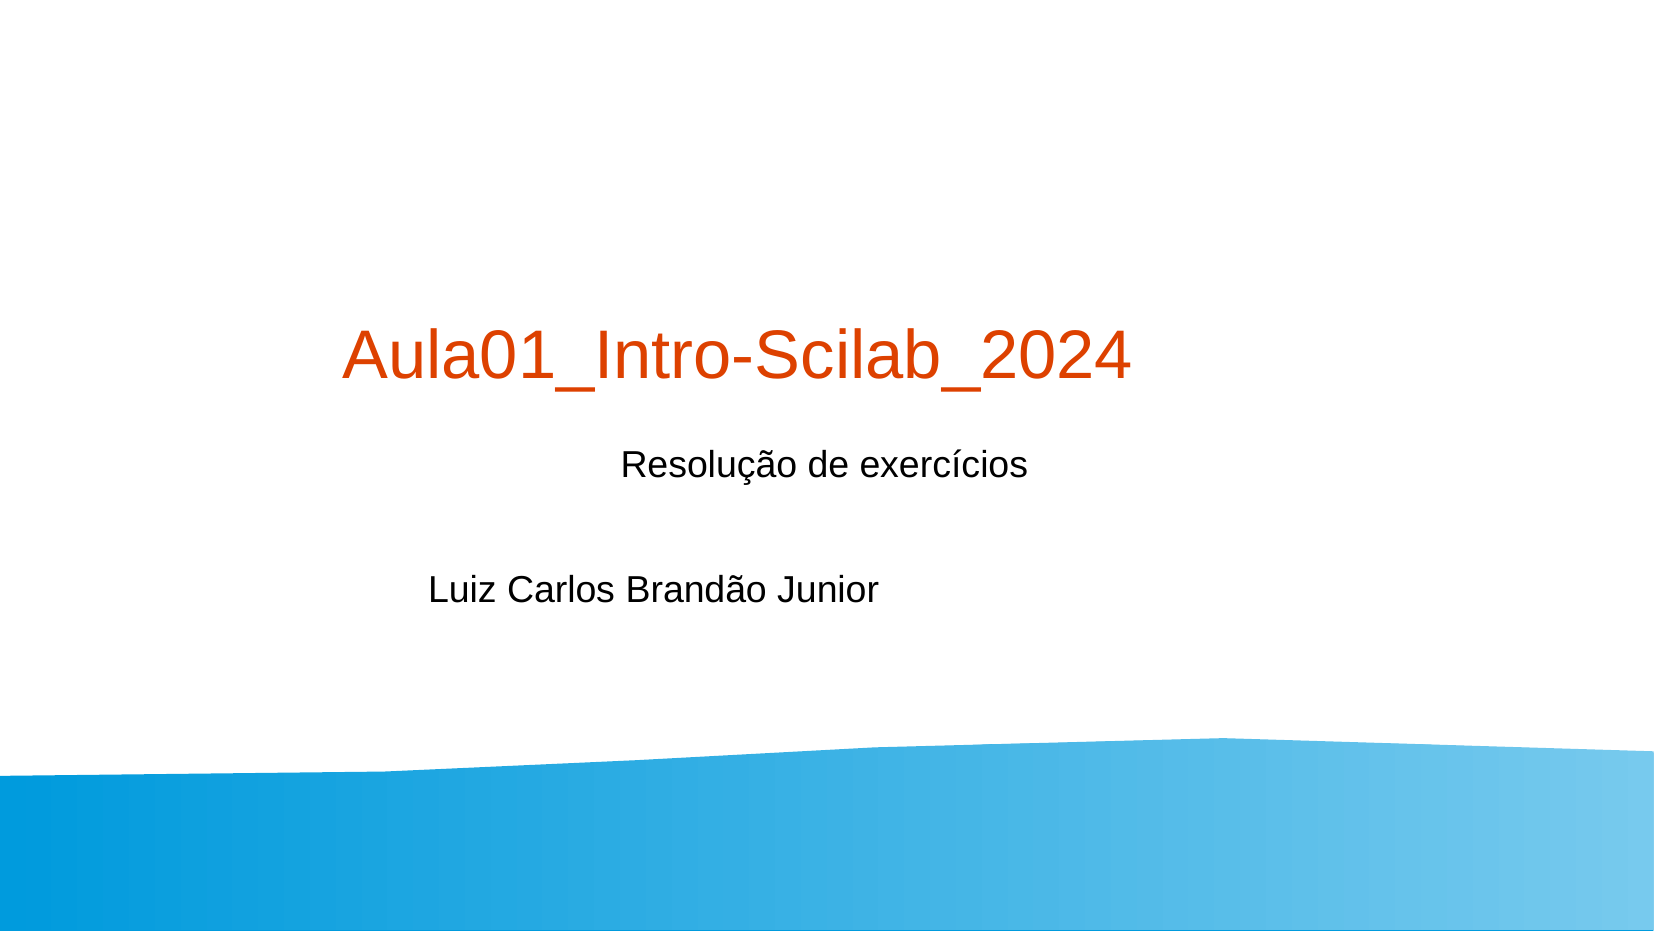

# Aula01_Intro-Scilab_2024
Resolução de exercícios
Luiz Carlos Brandão Junior